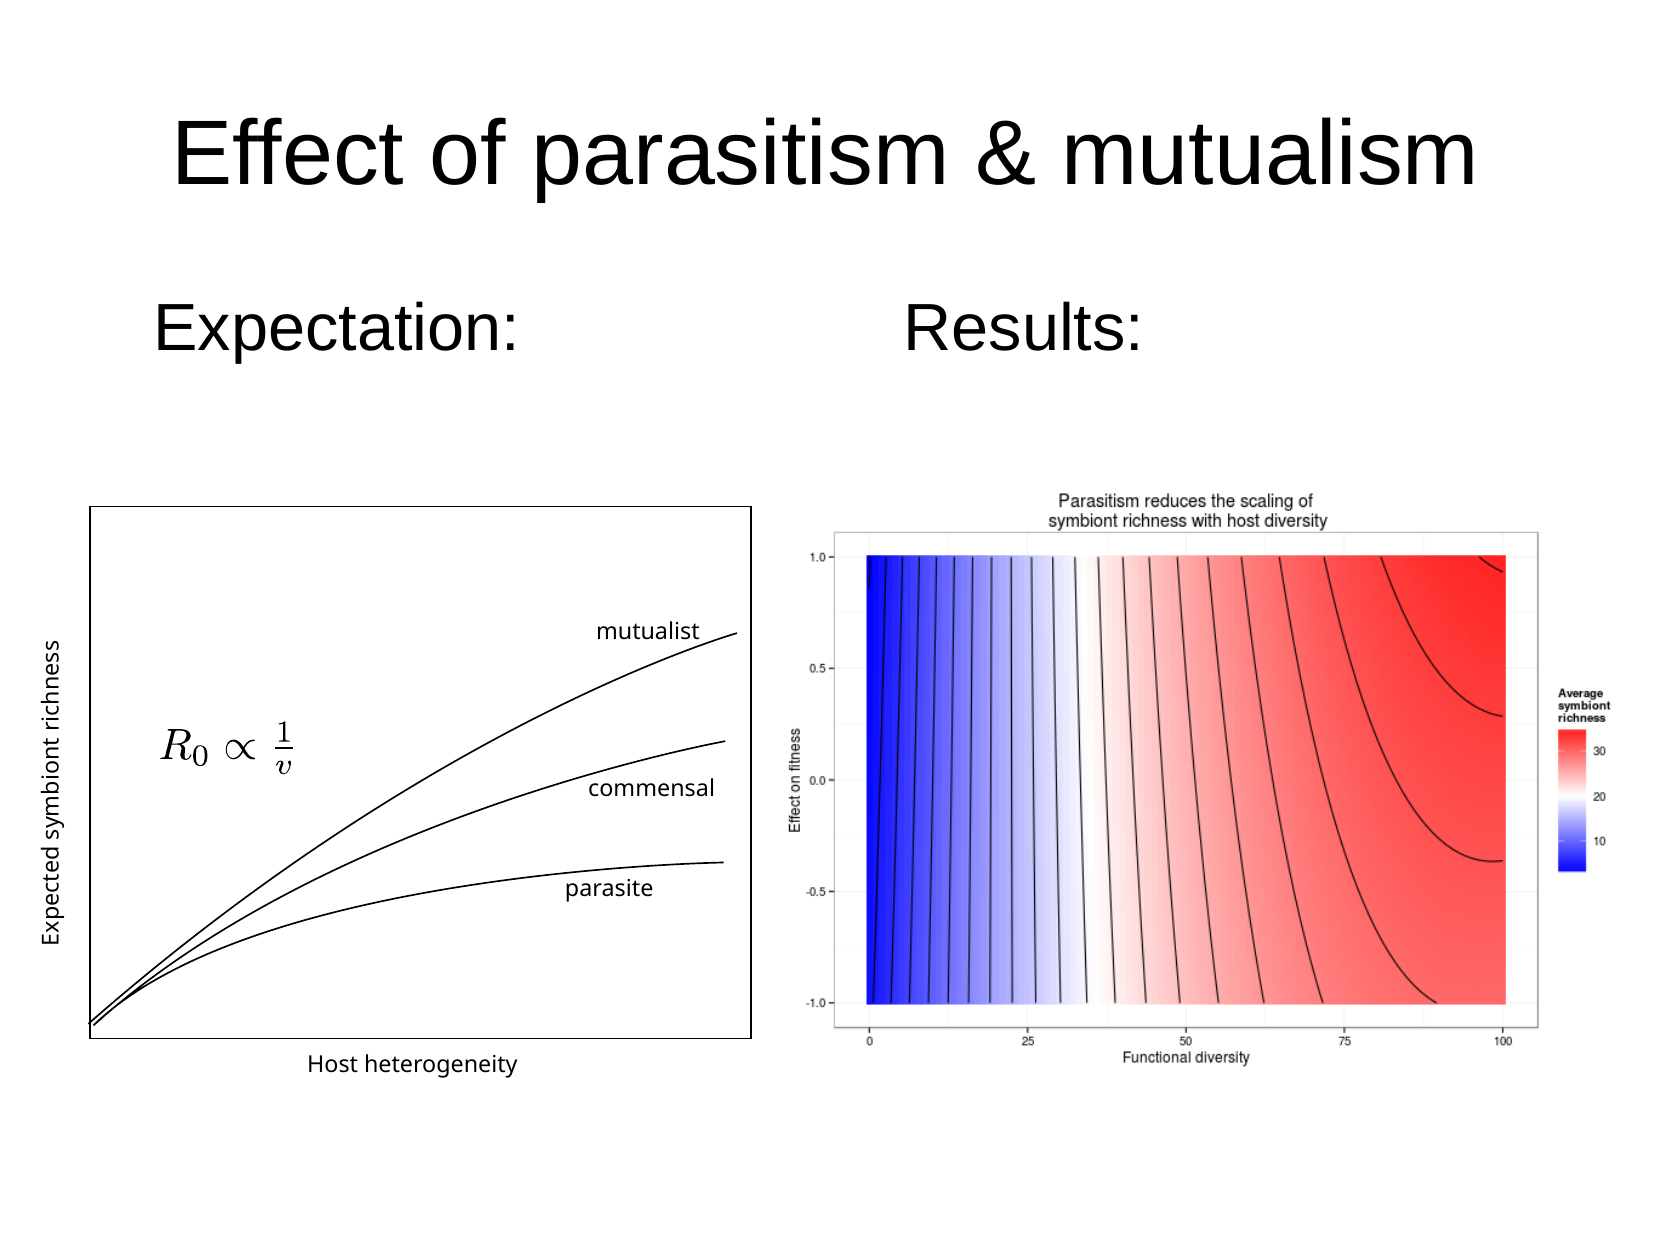

# Effect of parasitism & mutualism
Expectation:						Results: